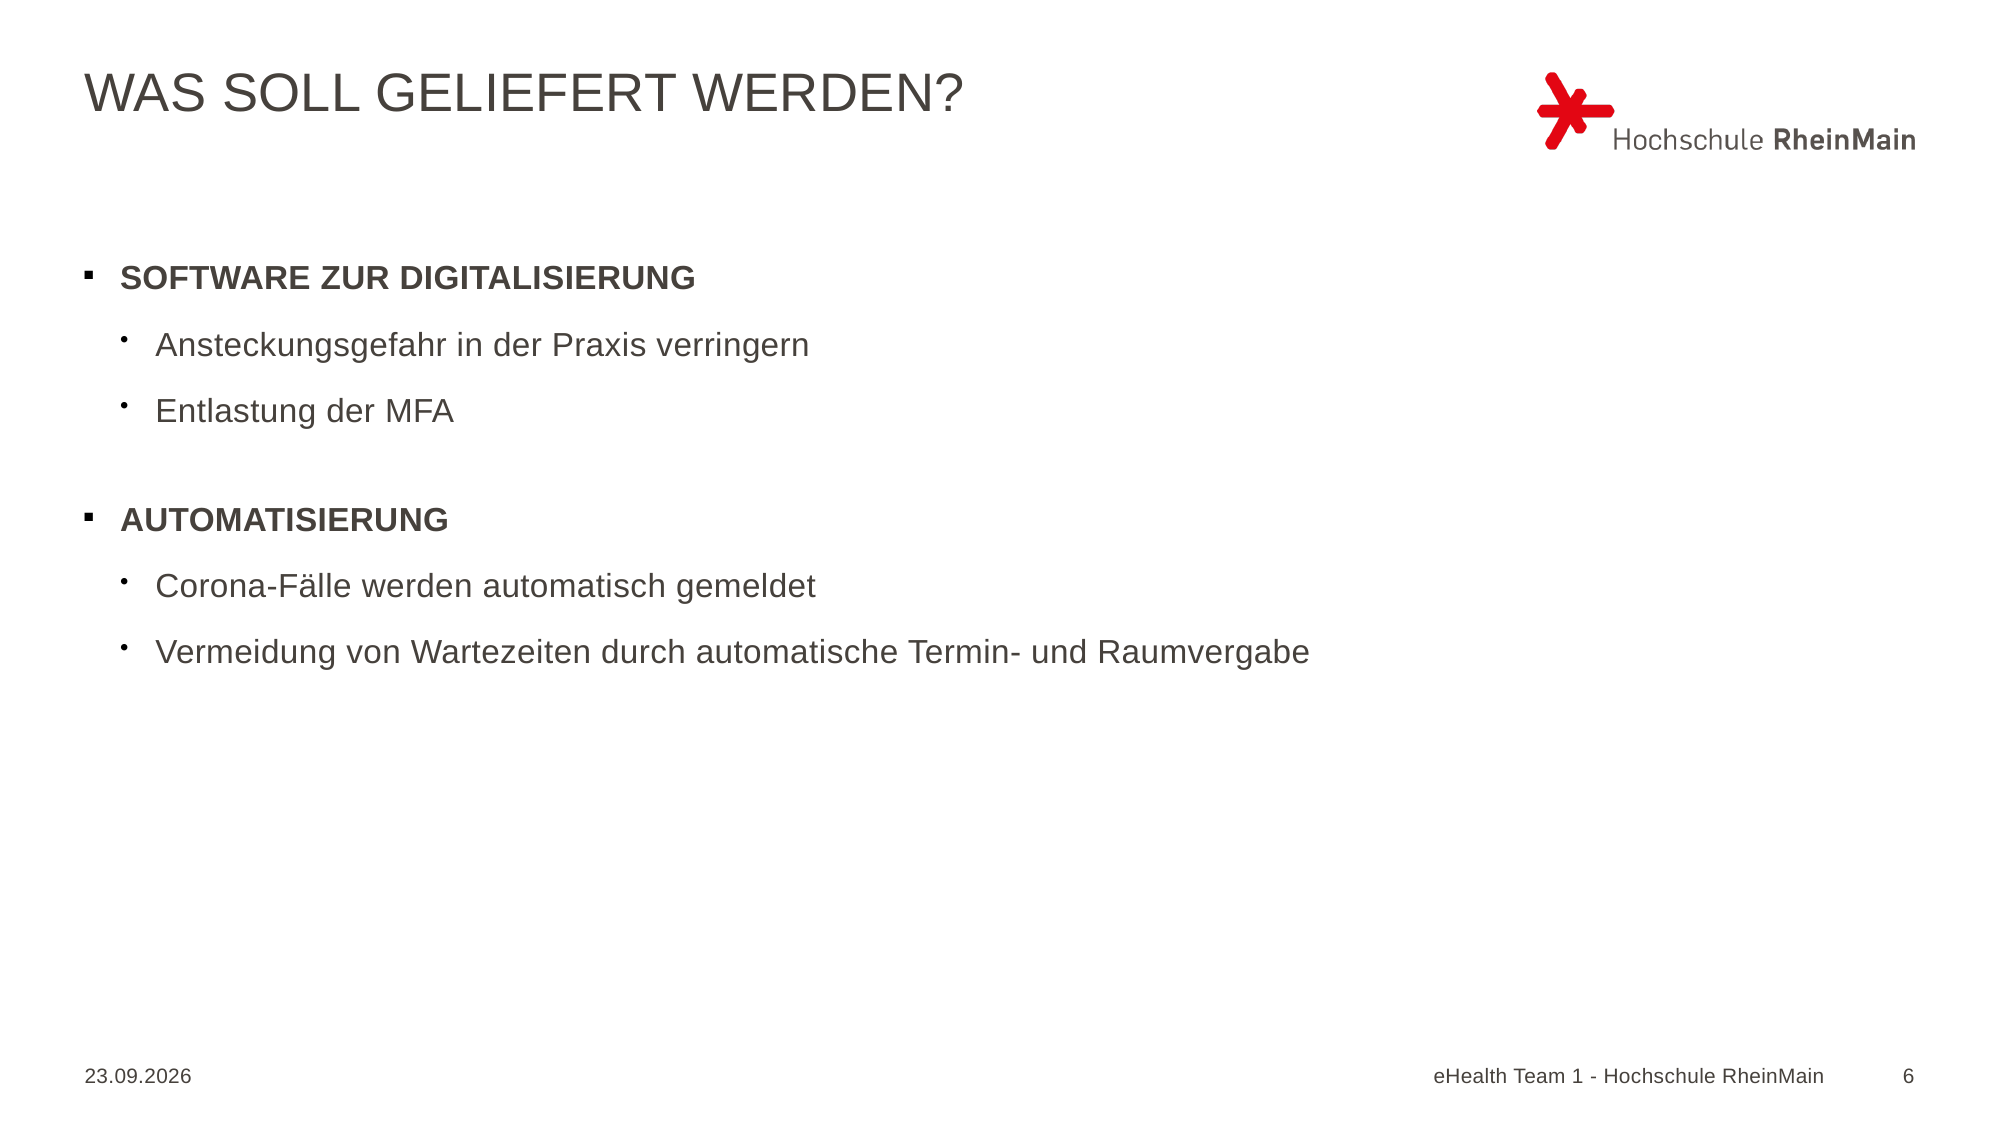

WAS SOLL GELIEFERT WERDEN?
# SOFTWARE ZUR DIGITALISIERUNG
Ansteckungsgefahr in der Praxis verringern
Entlastung der MFA
AUTOMATISIERUNG
Corona-Fälle werden automatisch gemeldet
Vermeidung von Wartezeiten durch automatische Termin- und Raumvergabe
eHealth Team 1 - Hochschule RheinMain